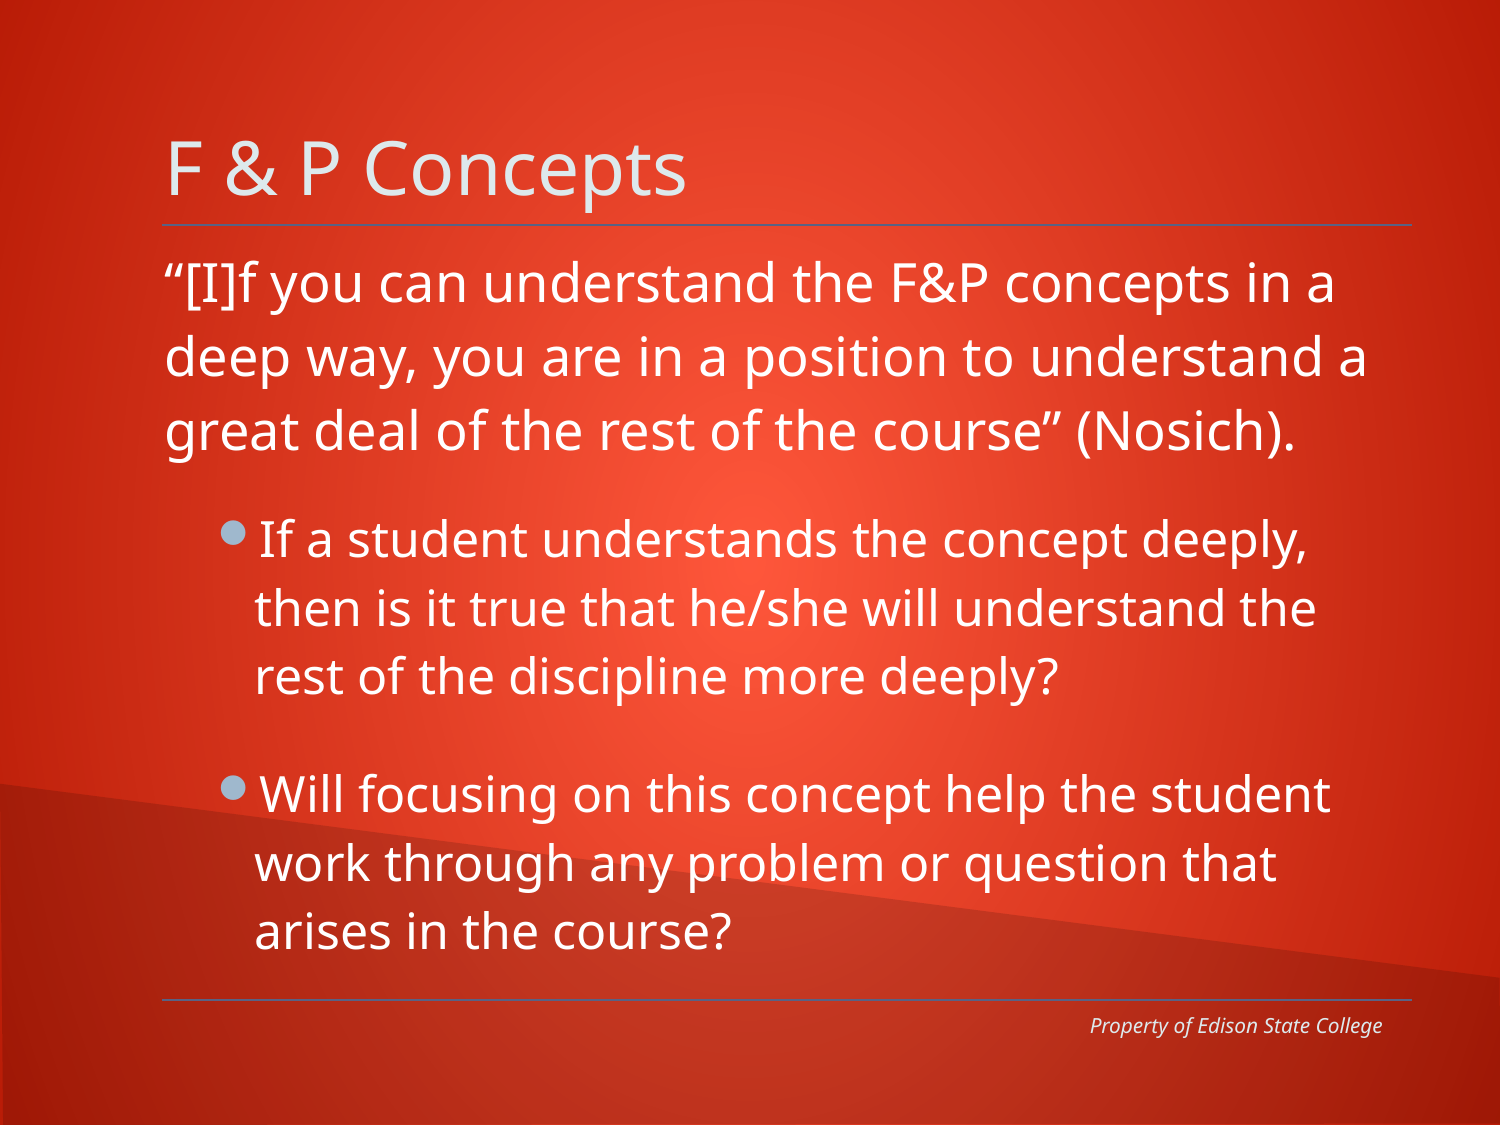

# F & P Concepts
“[I]f you can understand the F&P concepts in a deep way, you are in a position to understand a great deal of the rest of the course” (Nosich).
If a student understands the concept deeply, then is it true that he/she will understand the rest of the discipline more deeply?
Will focusing on this concept help the student work through any problem or question that arises in the course?
Property of Edison State College